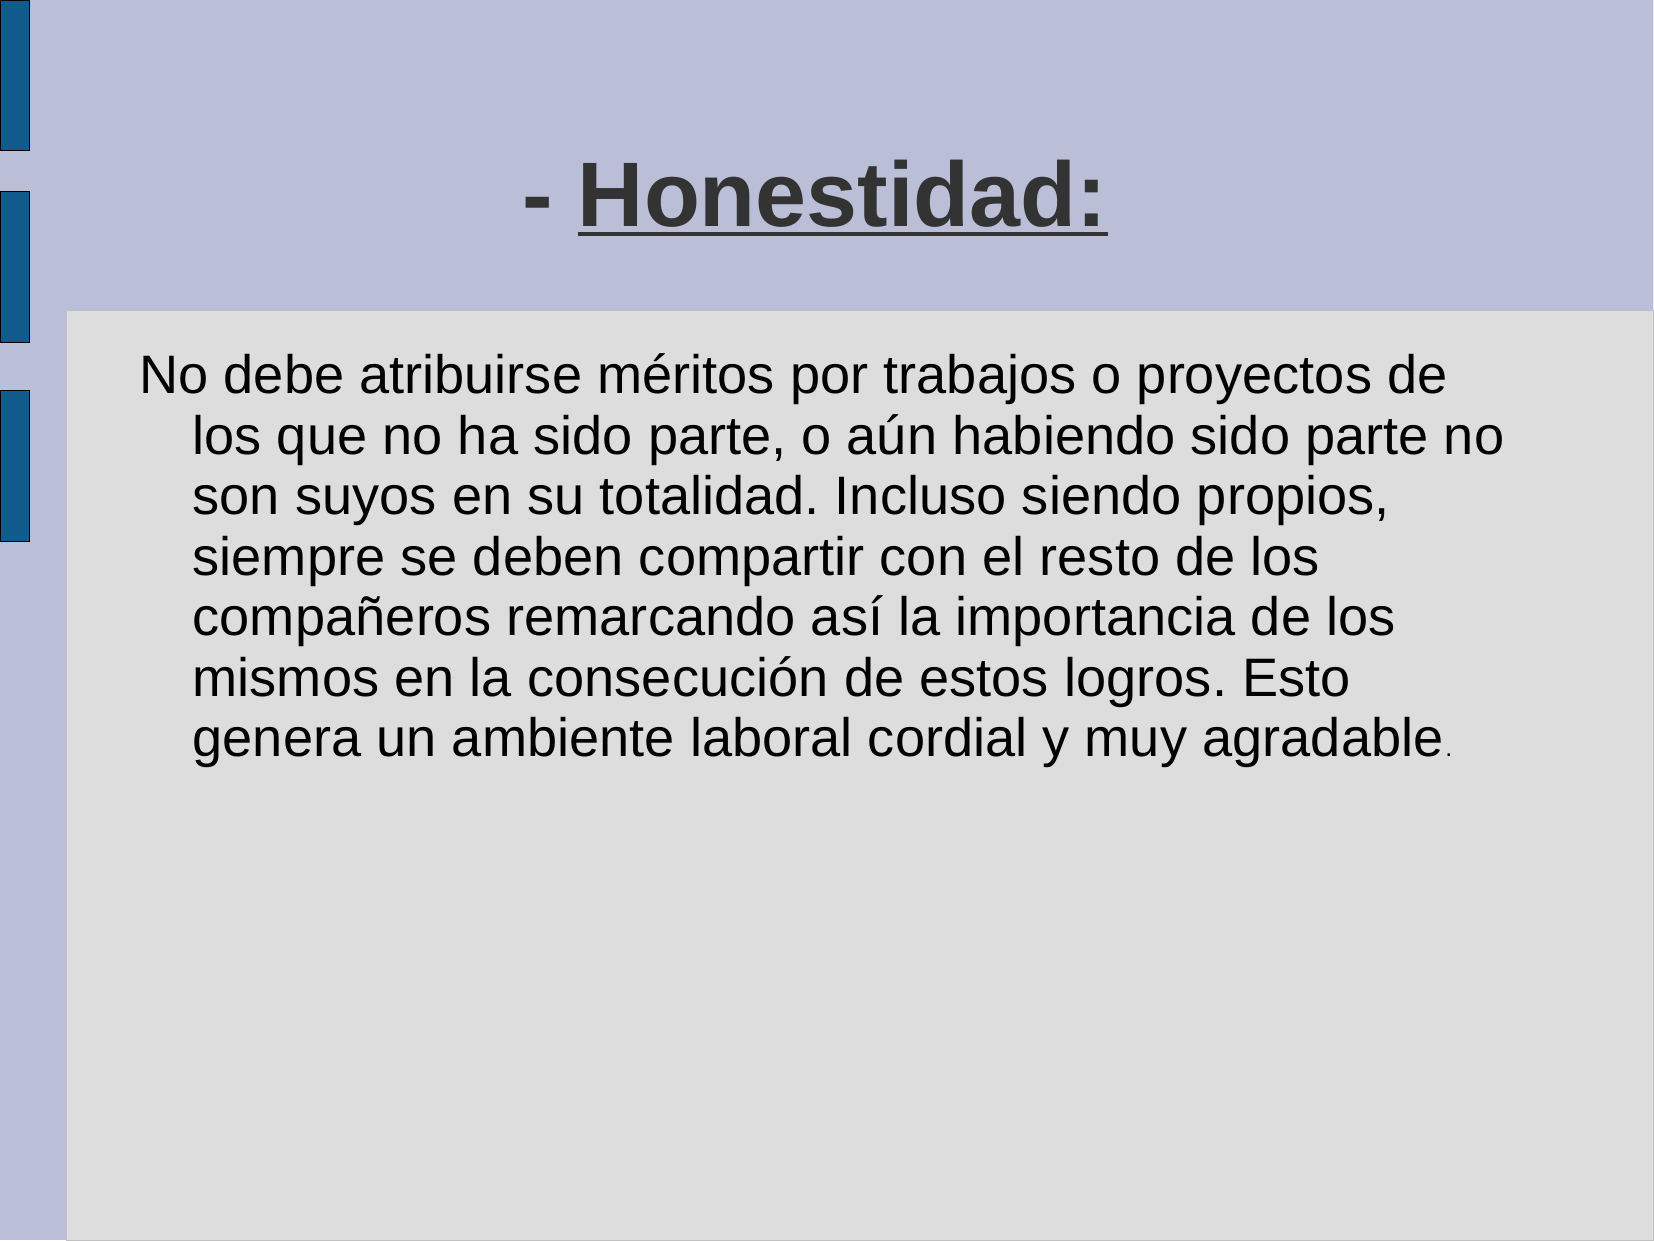

# - Honestidad:
No debe atribuirse méritos por trabajos o proyectos de los que no ha sido parte, o aún habiendo sido parte no son suyos en su totalidad. Incluso siendo propios, siempre se deben compartir con el resto de los compañeros remarcando así la importancia de los mismos en la consecución de estos logros. Esto genera un ambiente laboral cordial y muy agradable.